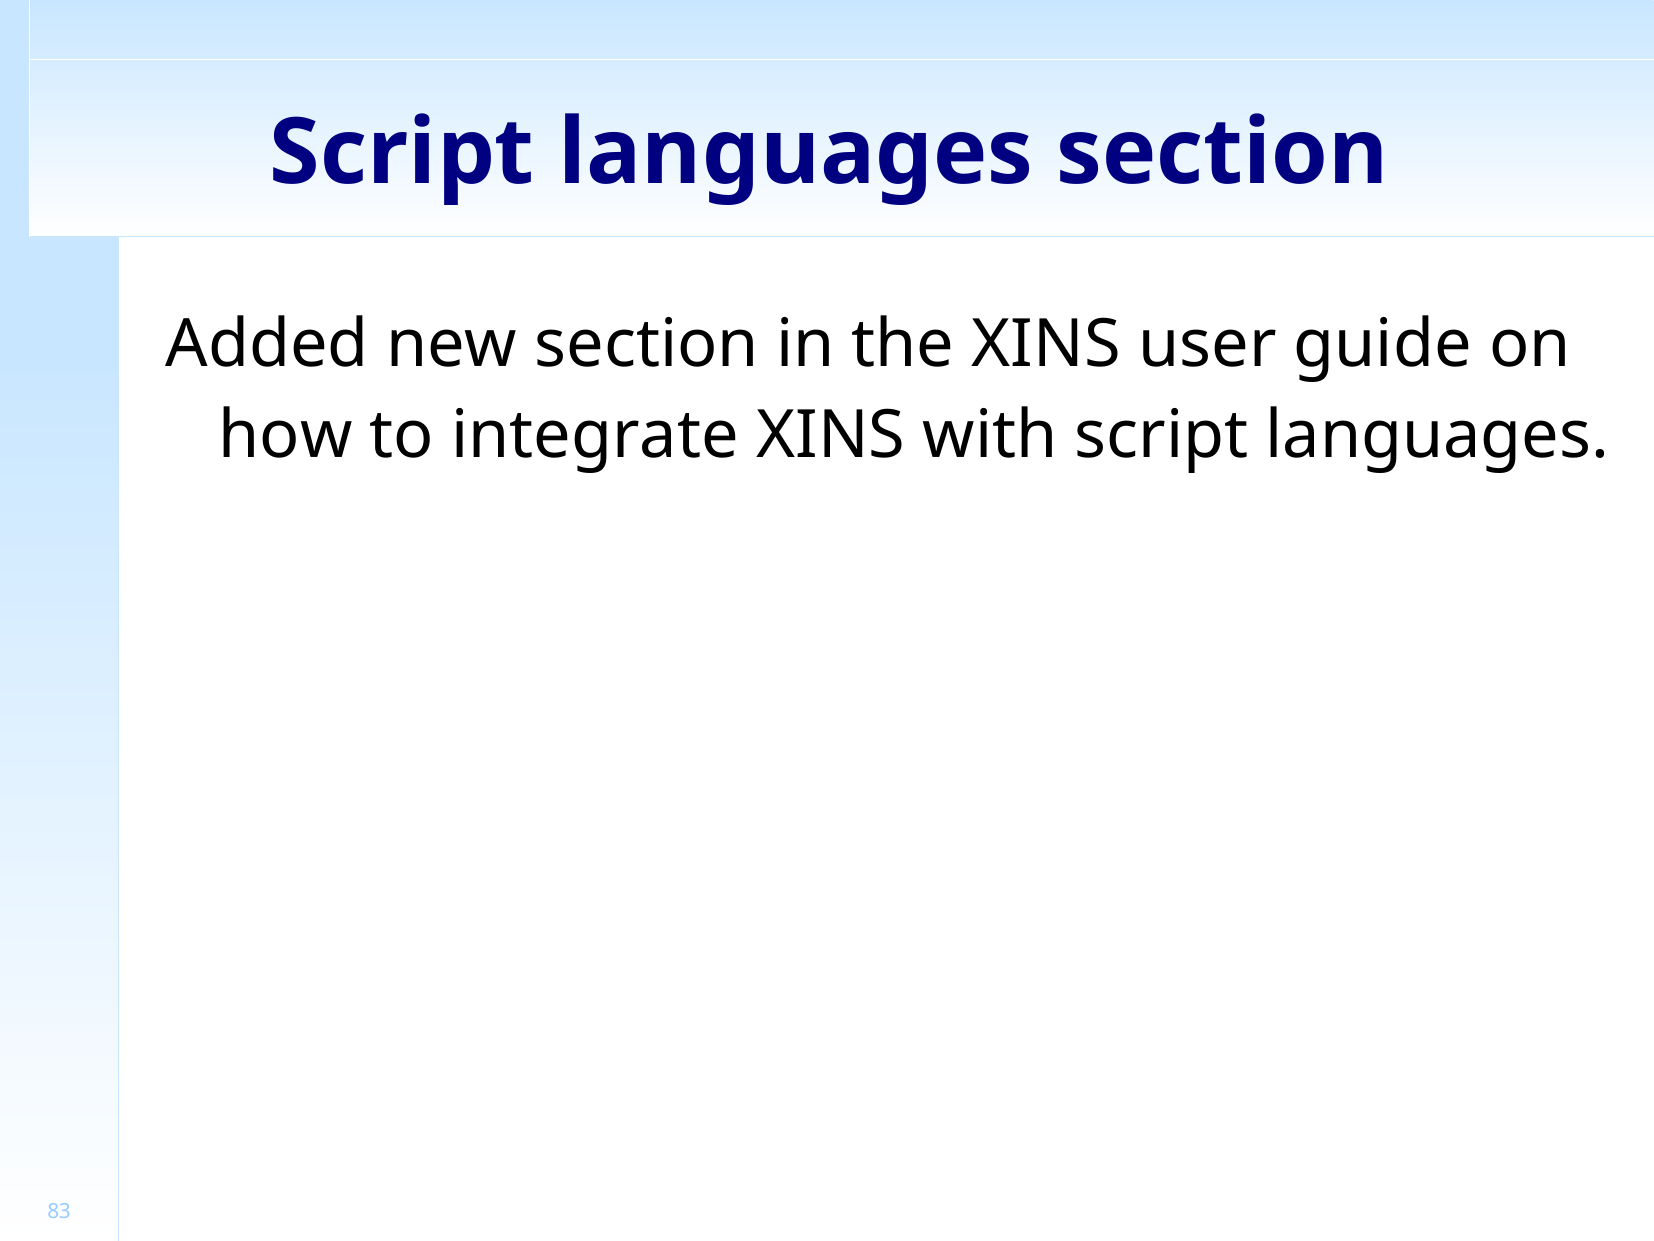

# Script languages section
Added new section in the XINS user guide on how to integrate XINS with script languages.